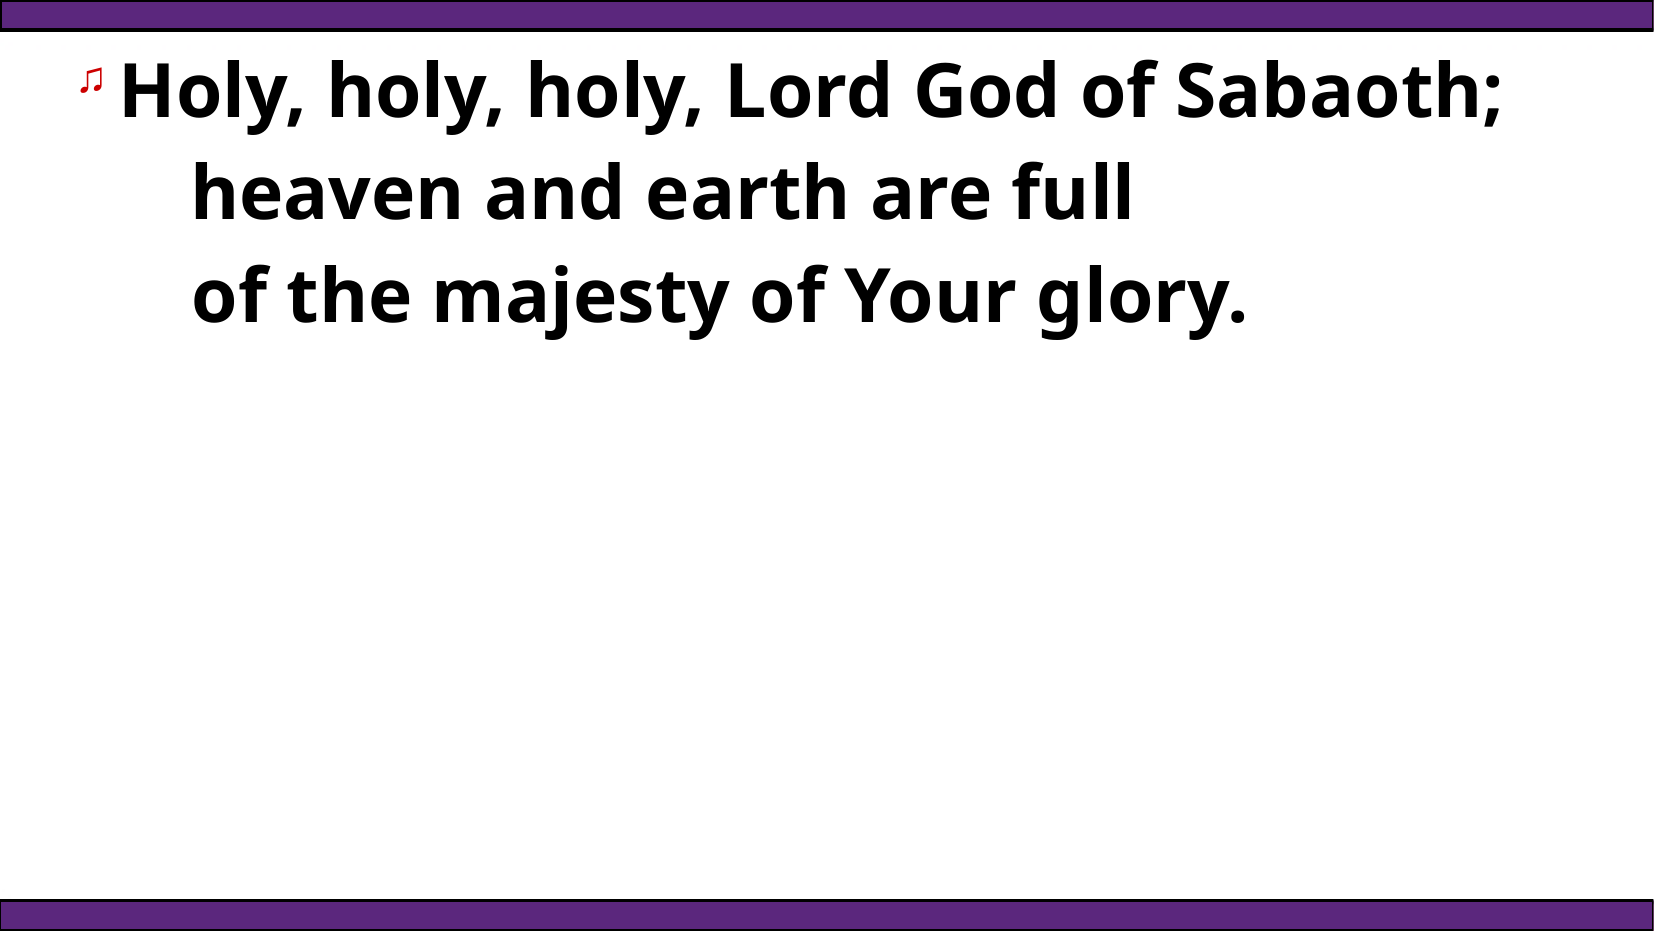

♫ Holy, holy, holy, Lord God of Sabaoth;
 heaven and earth are full
 of the majesty of Your glory.